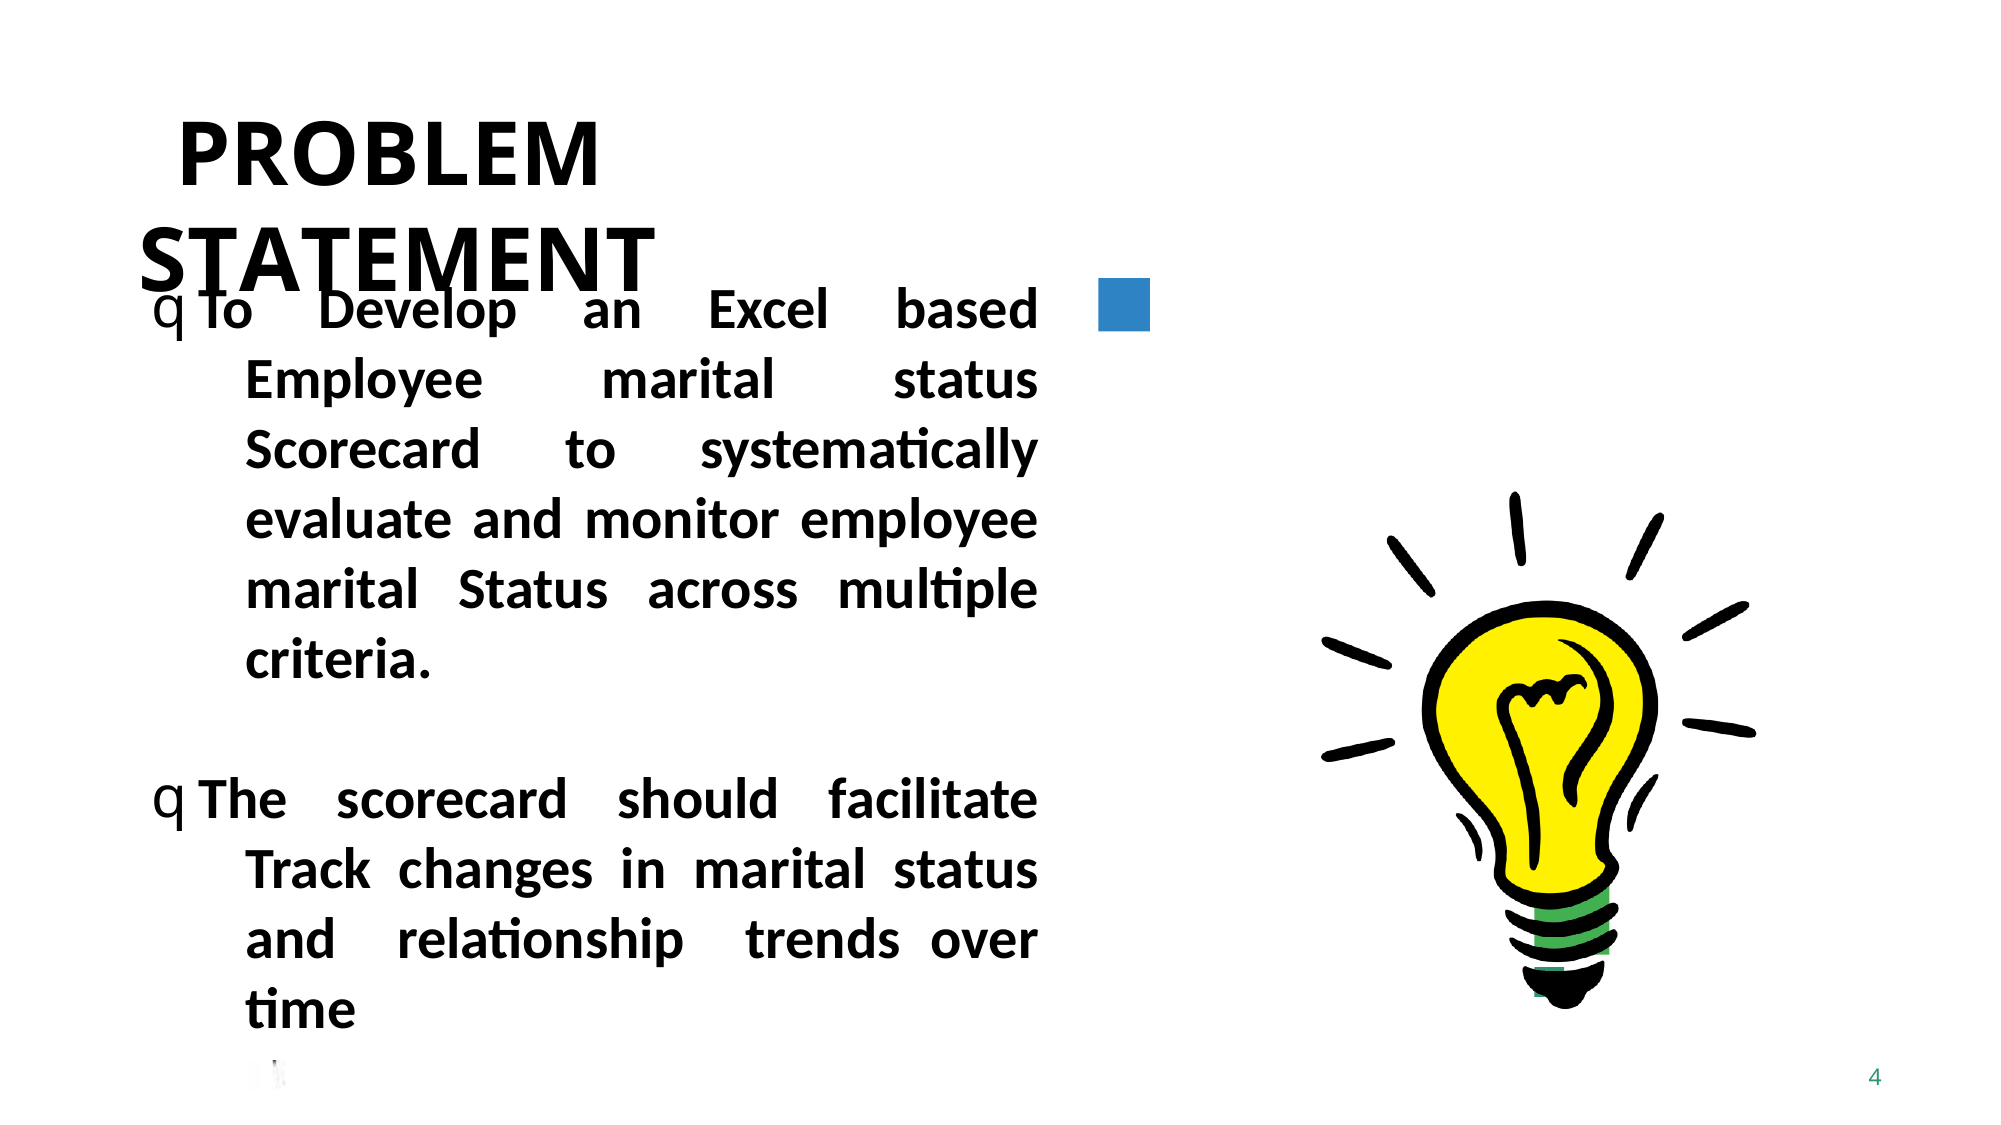

# PROBLEM	STATEMENT
To Develop an Excel based Employee marital status Scorecard to systematically evaluate and monitor employee marital Status across multiple criteria.
The scorecard should facilitate Track changes in marital status and relationship trends over time